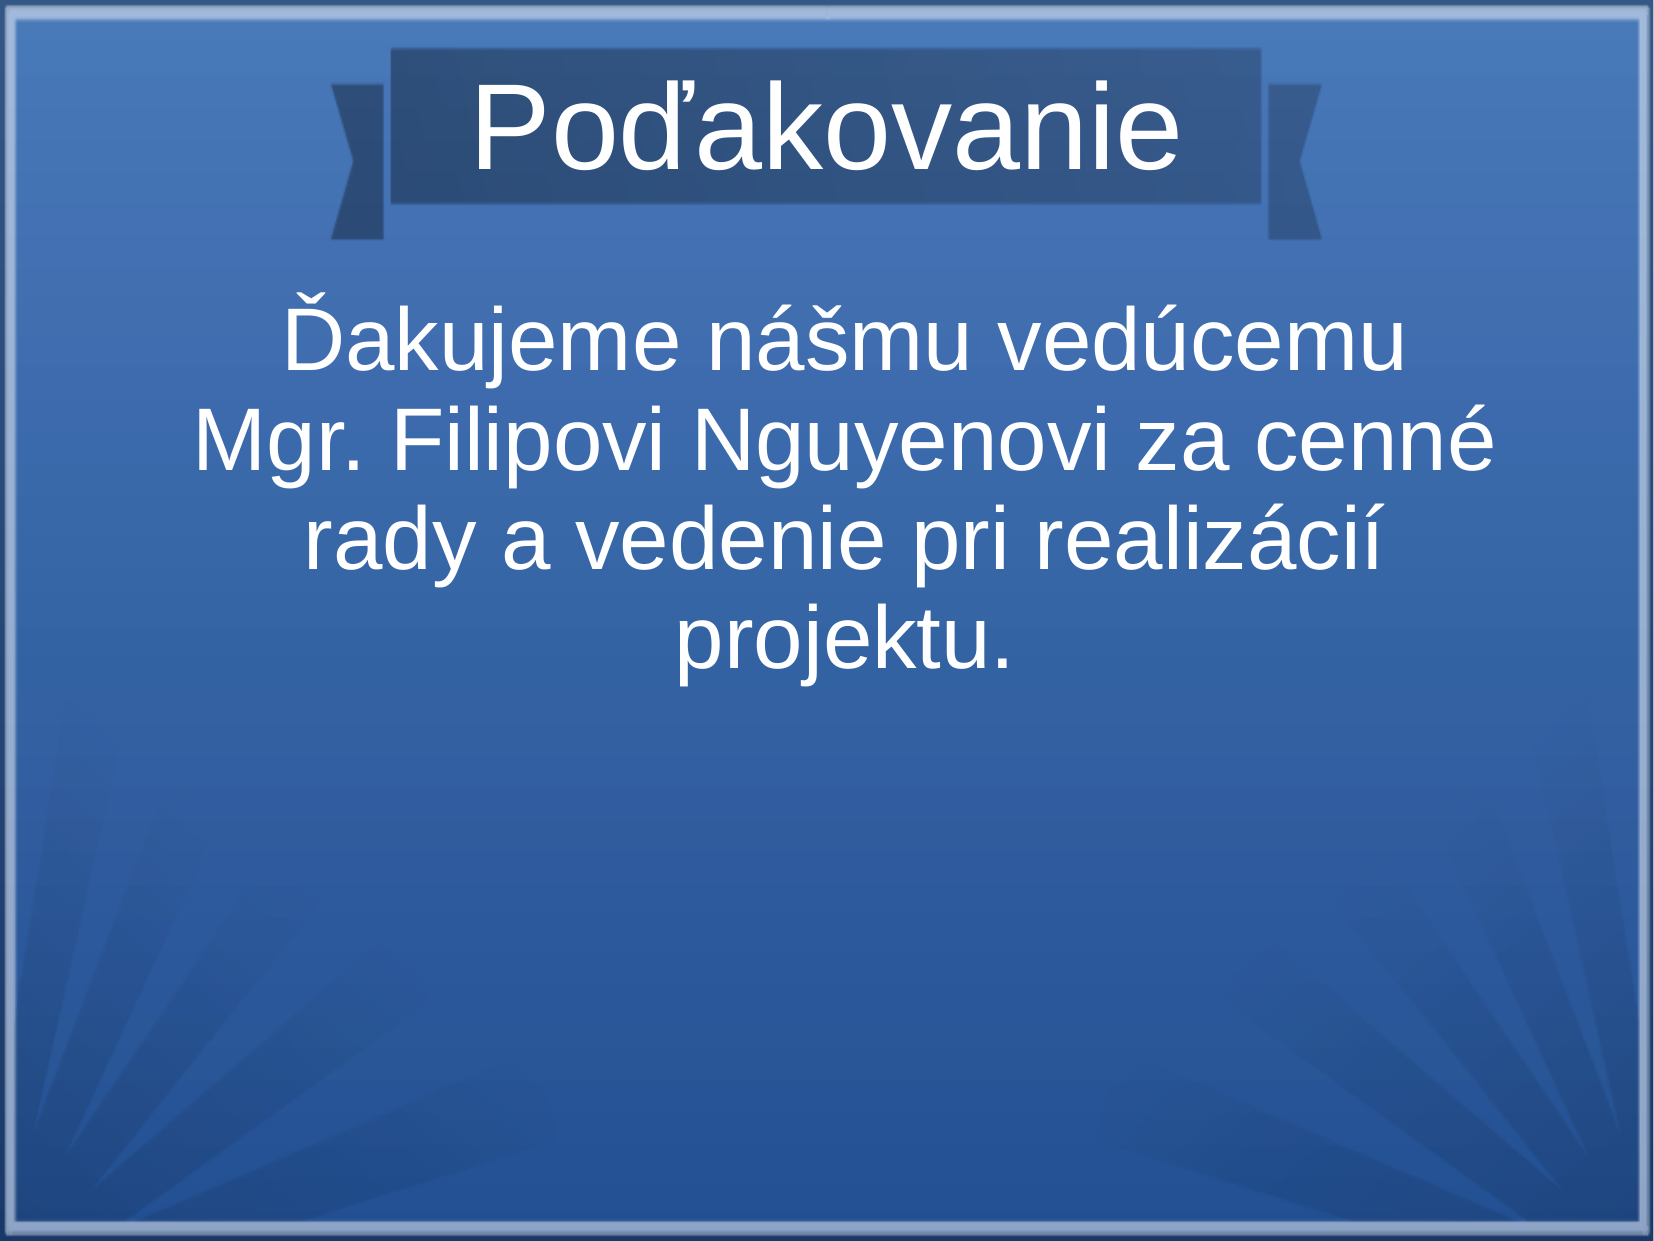

# Poďakovanie
Ďakujeme nášmu vedúcemu Mgr. Filipovi Nguyenovi za cenné rady a vedenie pri realizácií projektu.